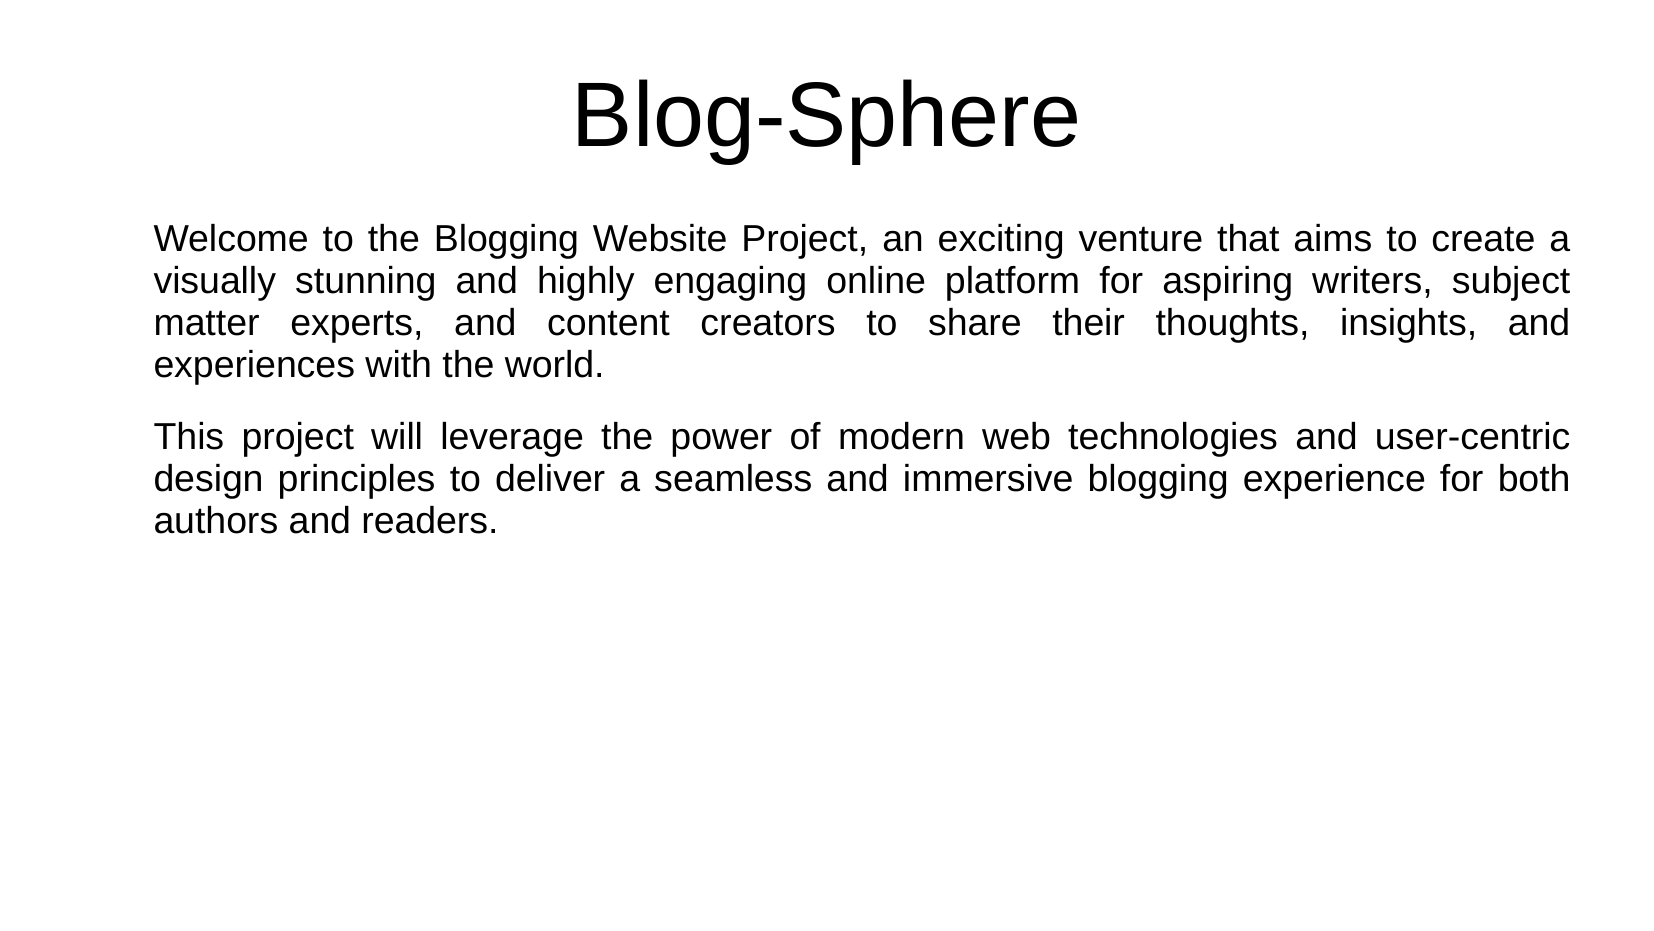

# Blog-Sphere
Welcome to the Blogging Website Project, an exciting venture that aims to create a visually stunning and highly engaging online platform for aspiring writers, subject matter experts, and content creators to share their thoughts, insights, and experiences with the world.
This project will leverage the power of modern web technologies and user-centric design principles to deliver a seamless and immersive blogging experience for both authors and readers.